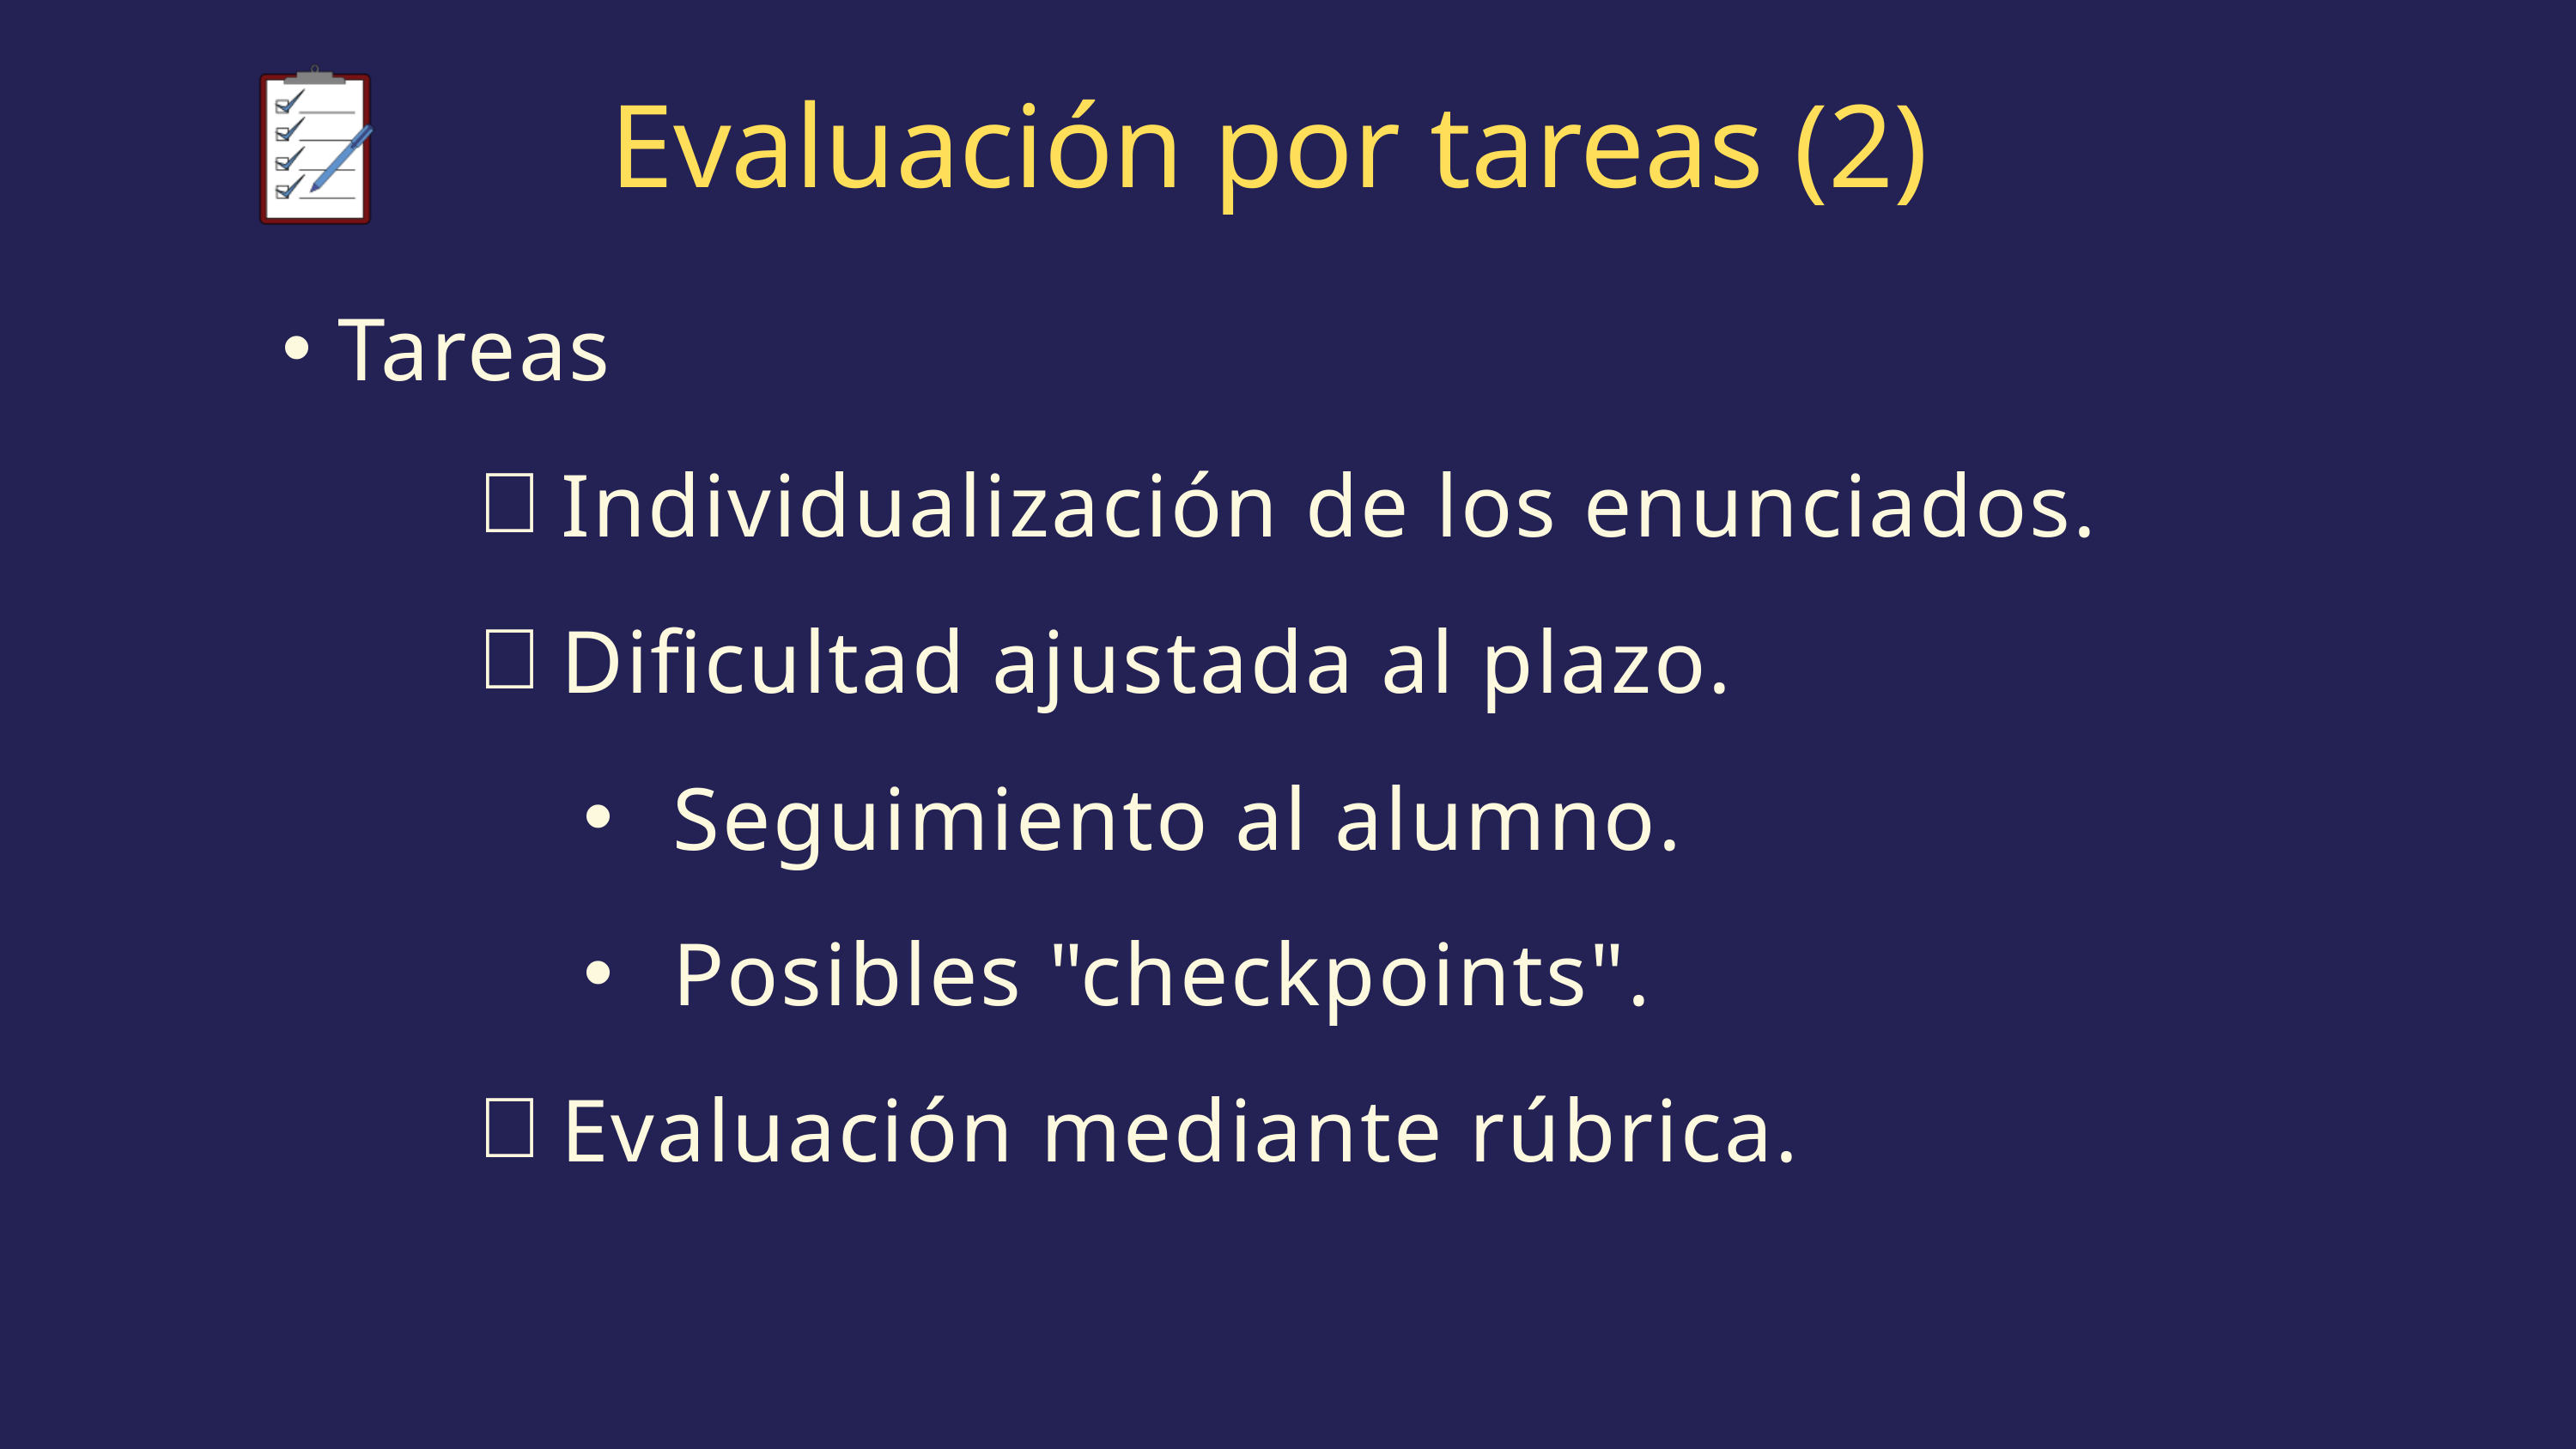

Evaluación por tareas (2)
Tareas
Individualización de los enunciados.
Dificultad ajustada al plazo.
Seguimiento al alumno.
Posibles "checkpoints".
Evaluación mediante rúbrica.